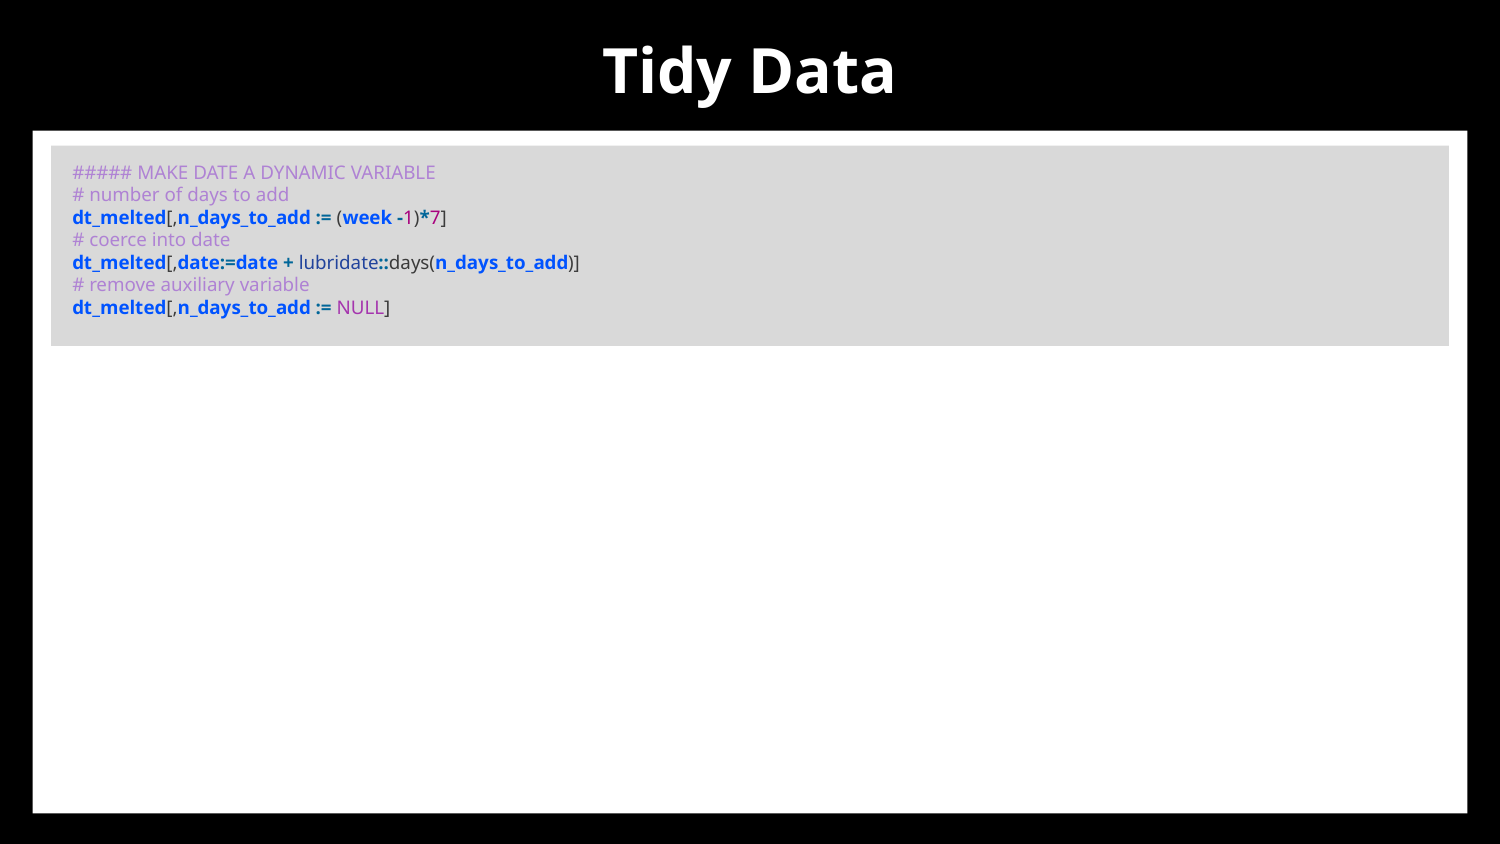

Tidy Data
##### MAKE DATE A DYNAMIC VARIABLE # number of days to add dt_melted[,n_days_to_add := (week -1)*7] # coerce into date dt_melted[,date:=date + lubridate::days(n_days_to_add)] # remove auxiliary variable dt_melted[,n_days_to_add := NULL]